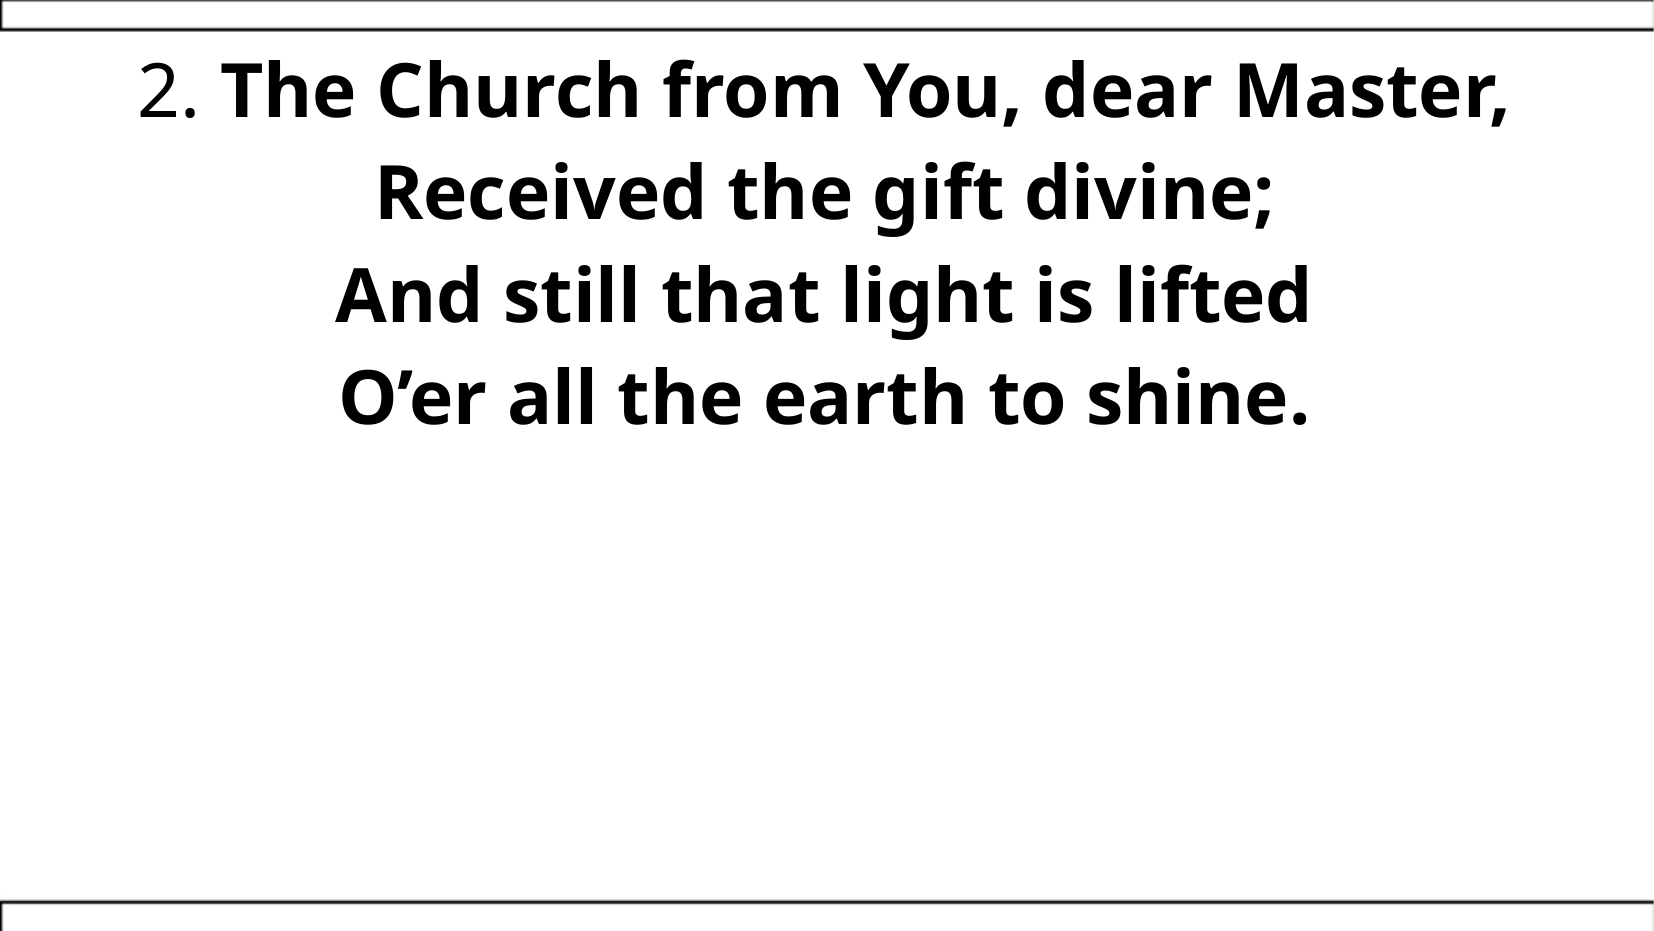

2. The Church from You, dear Master,
Received the gift divine;
And still that light is lifted
O’er all the earth to shine.